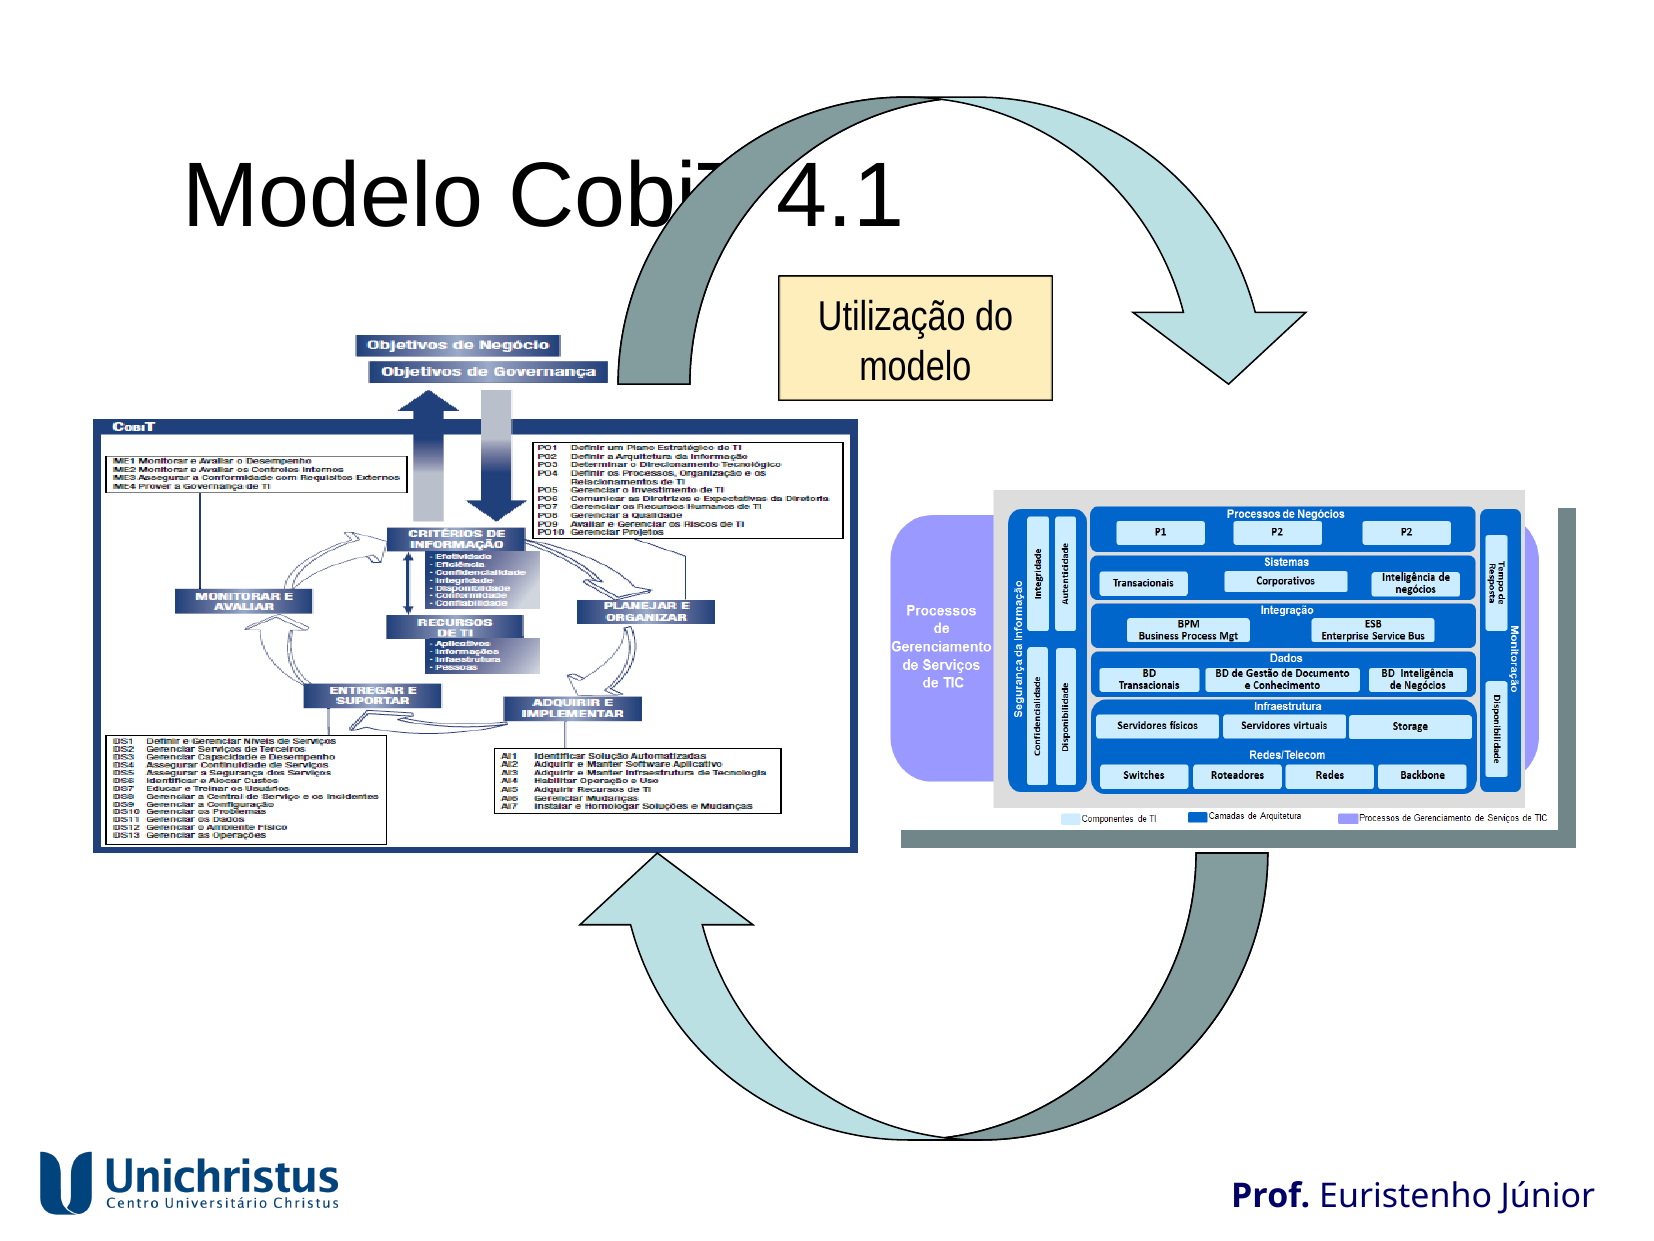

# Modelo CobiT 4.1
Utilização do modelo
Prof. Euristenho Júnior